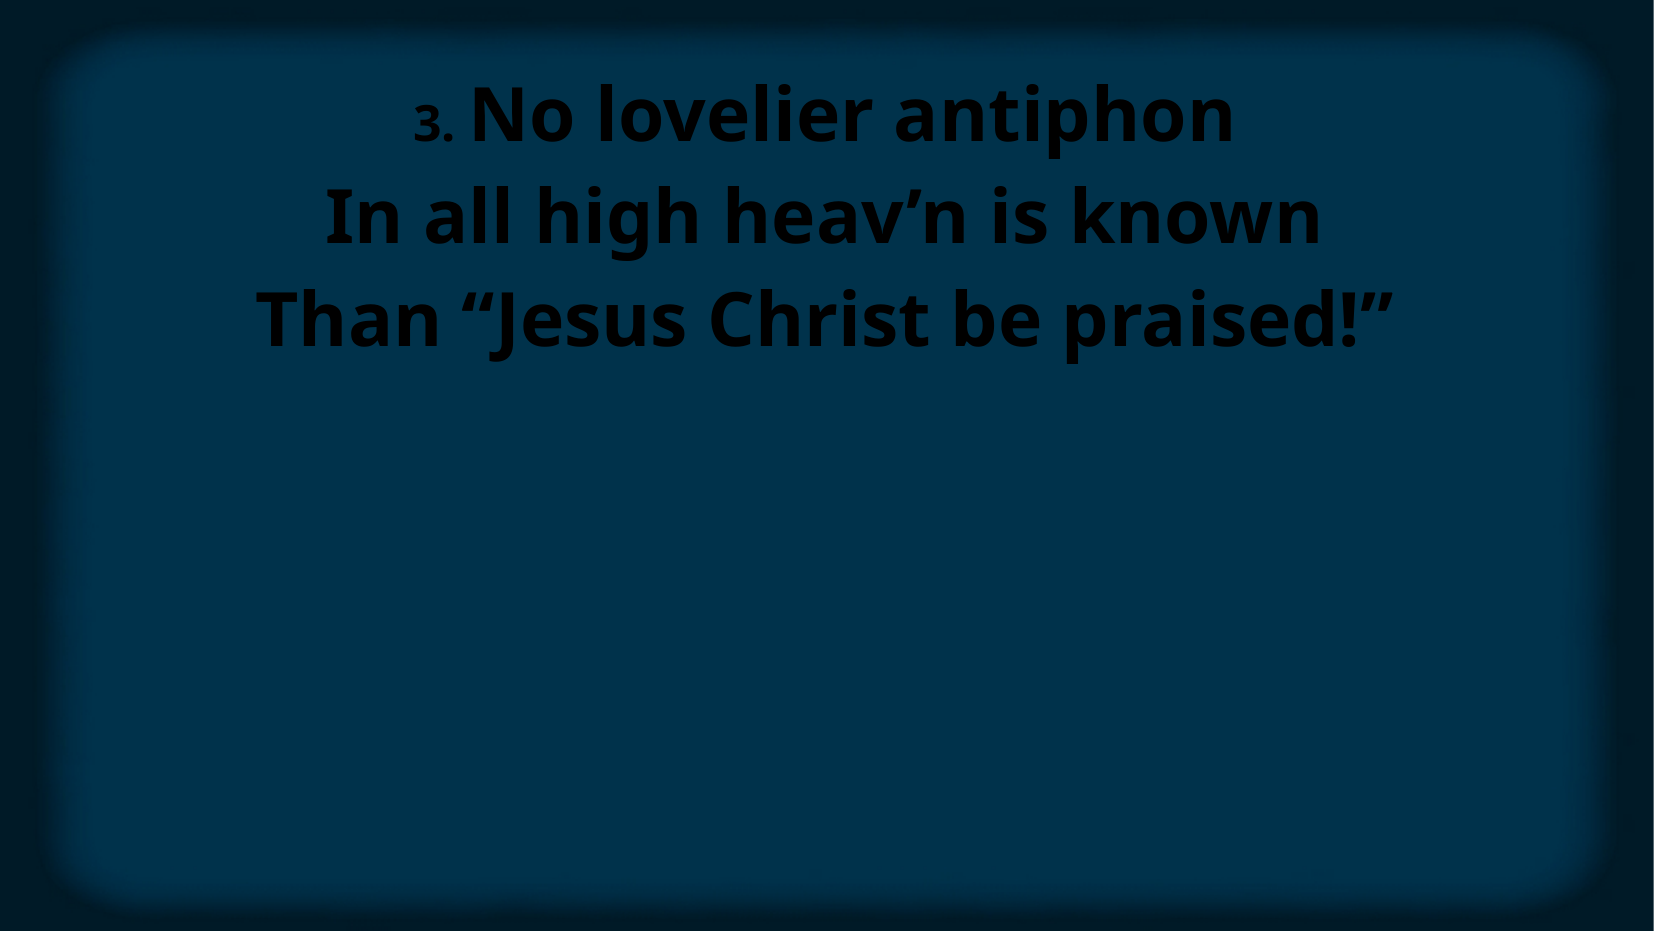

3. No lovelier antiphon
In all high heav’n is known
Than “Jesus Christ be praised!”